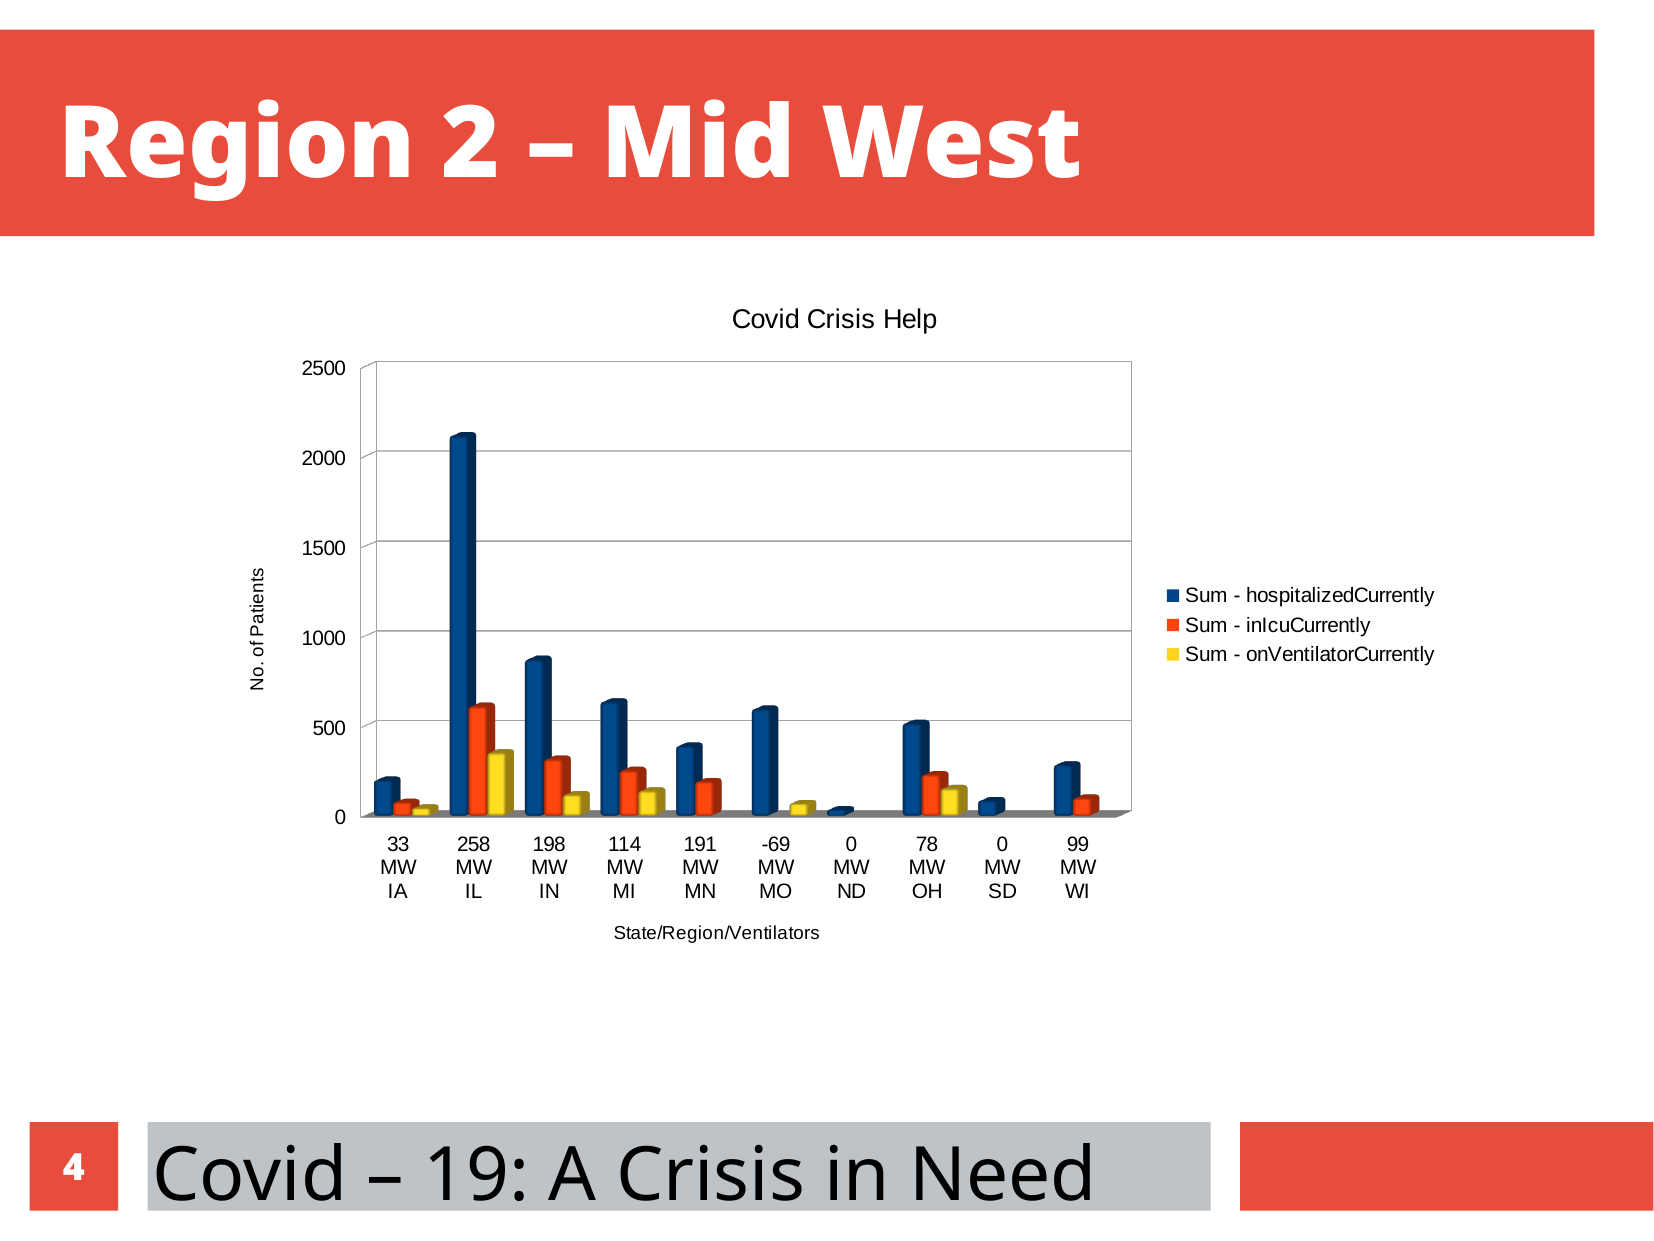

# Region 2 – Mid West
[unsupported chart]
Covid – 19: A Crisis in Need
4